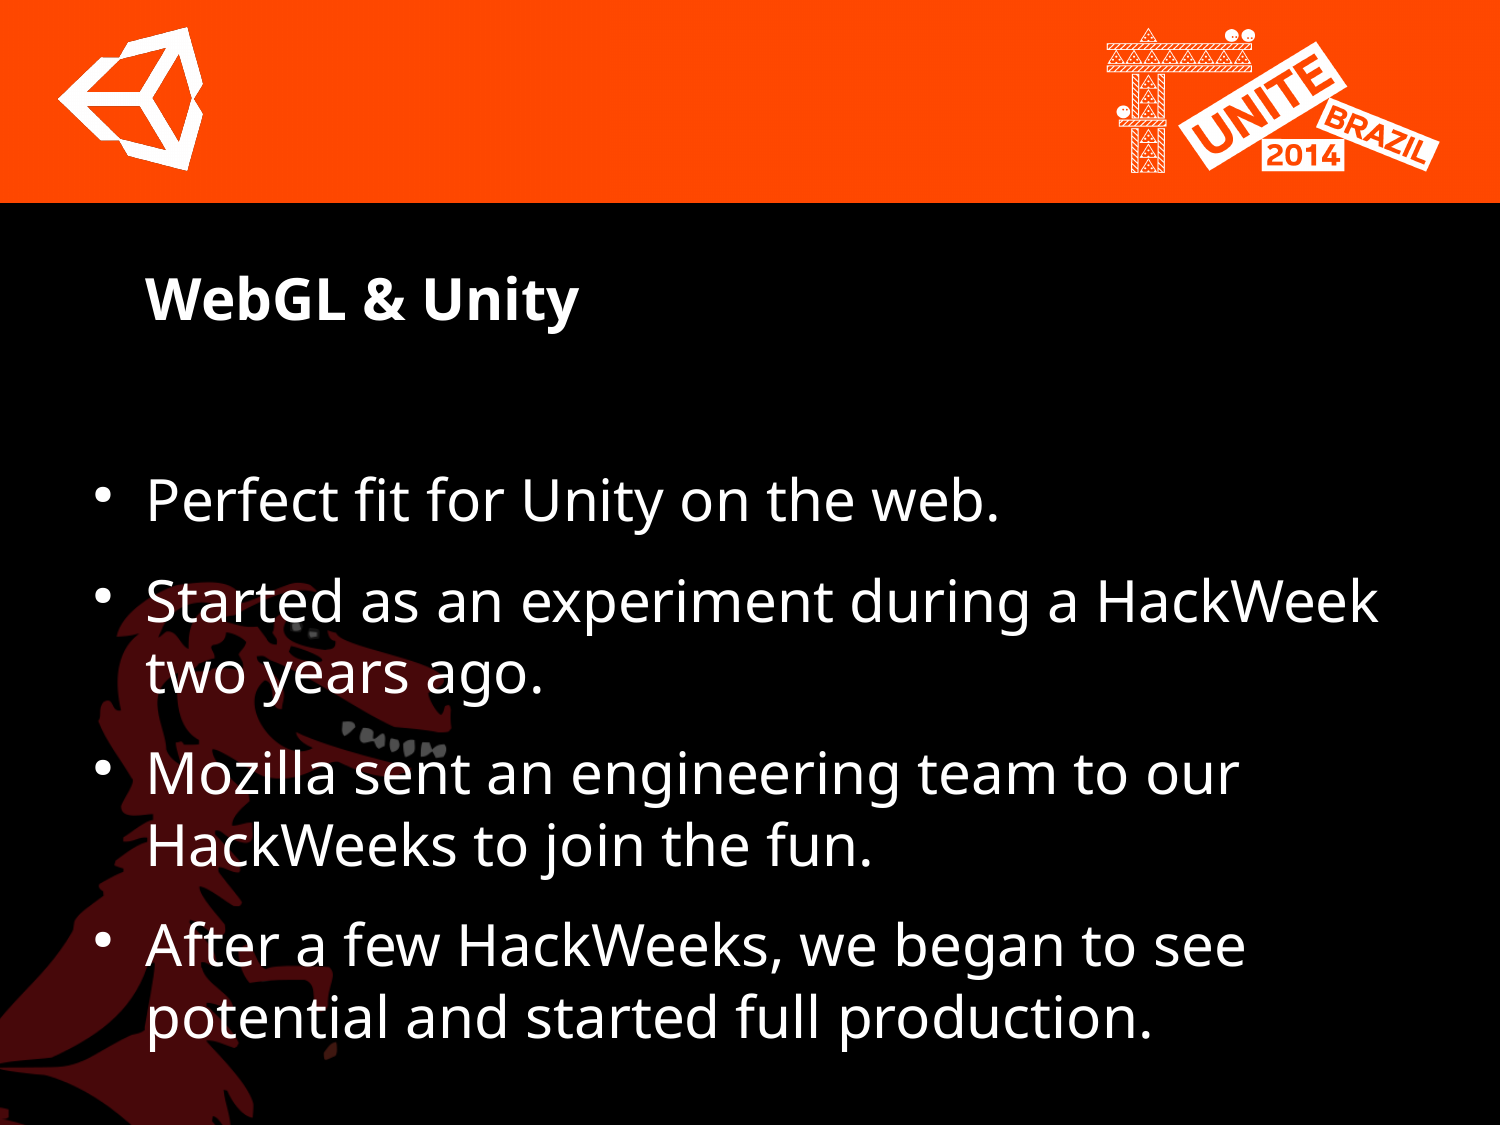

WebGL & Unity
Perfect fit for Unity on the web.
Started as an experiment during a HackWeek two years ago.
Mozilla sent an engineering team to our HackWeeks to join the fun.
After a few HackWeeks, we began to see potential and started full production.
#